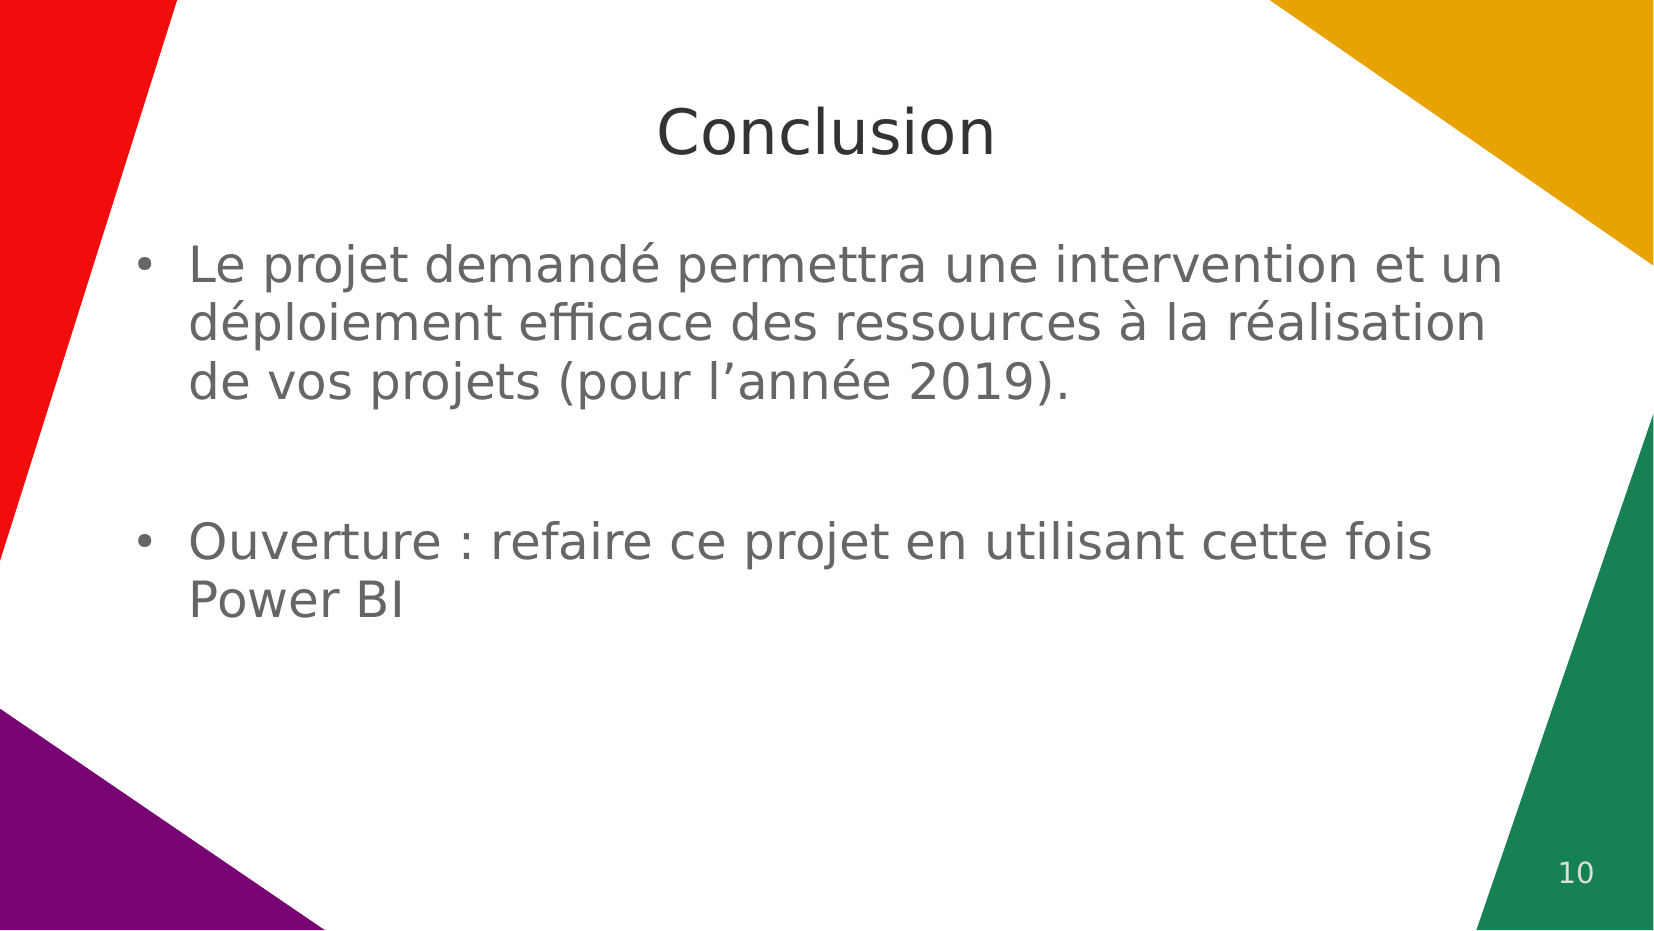

# Conclusion
Le projet demandé permettra une intervention et un déploiement efficace des ressources à la réalisation de vos projets (pour l’année 2019).
Ouverture : refaire ce projet en utilisant cette fois Power BI
10